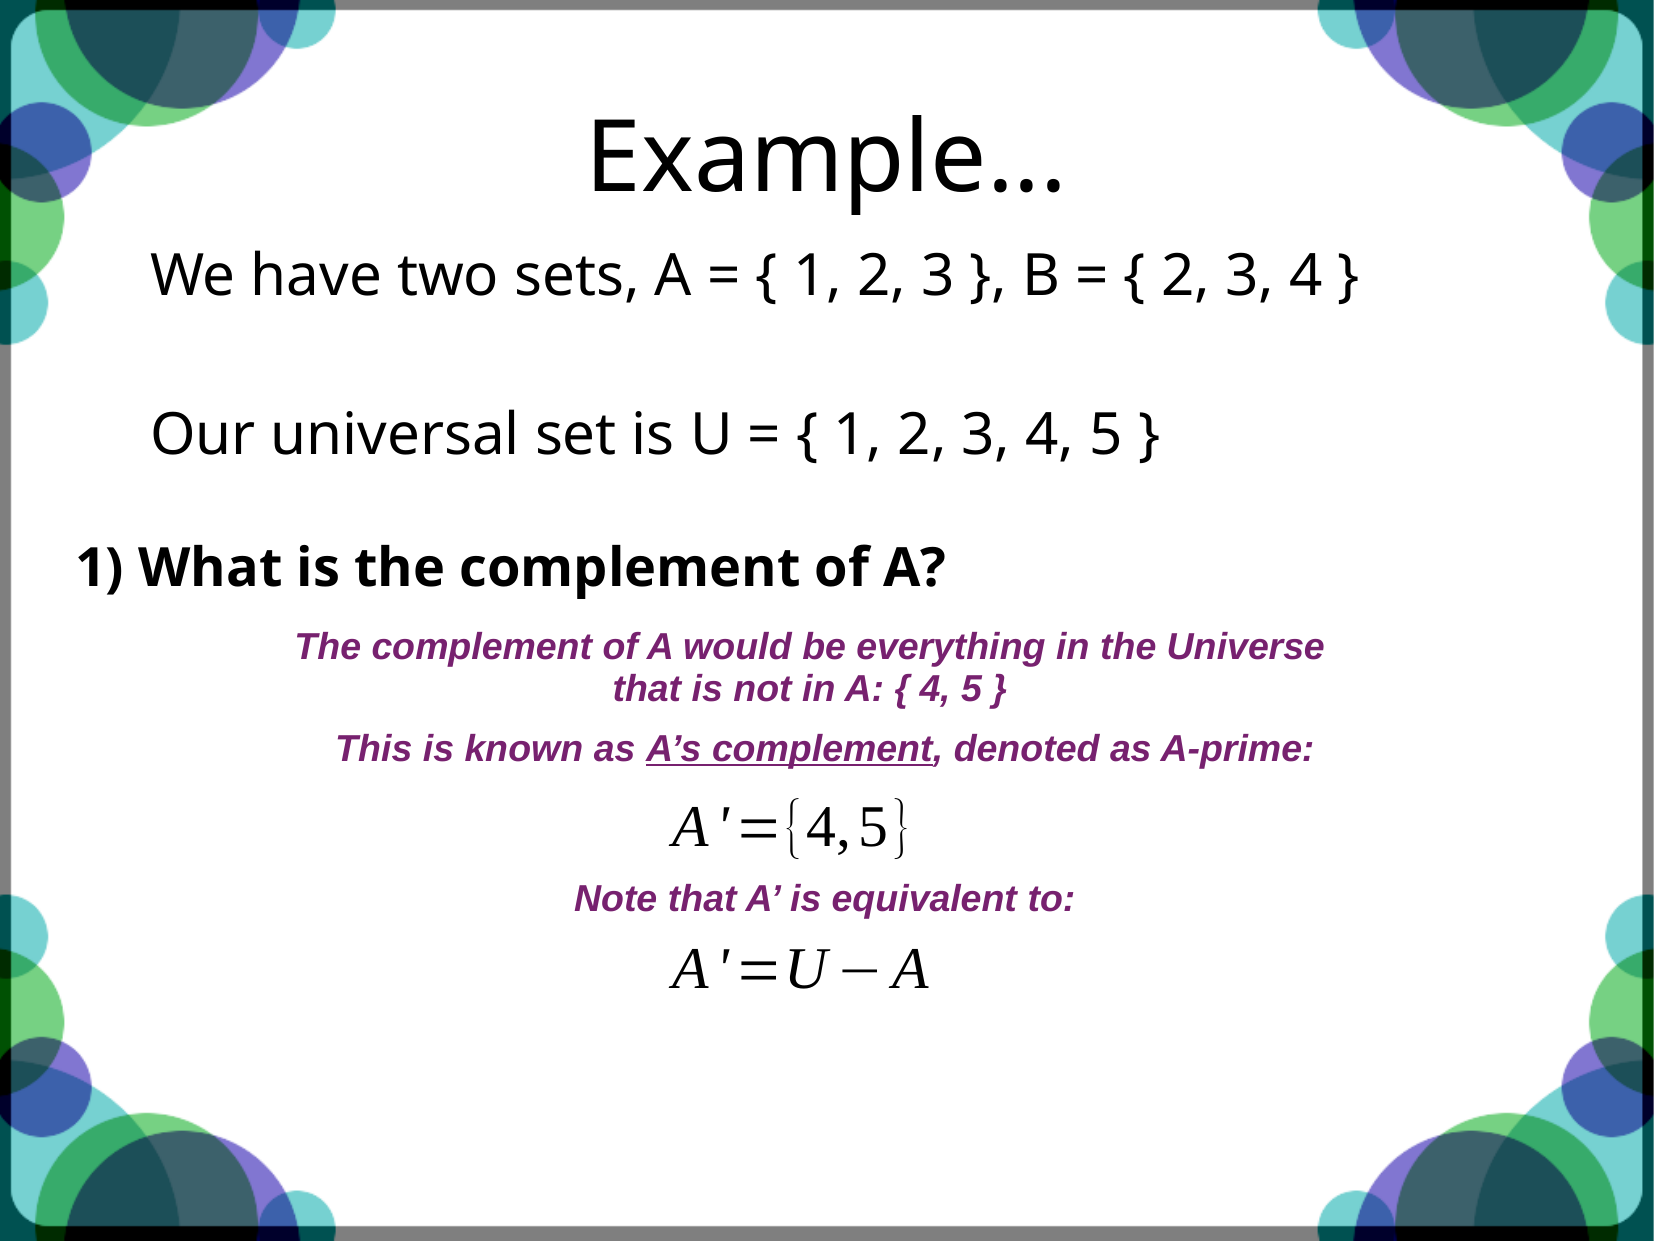

# Example...
We have two sets, A = { 1, 2, 3 }, B = { 2, 3, 4 }
Our universal set is U = { 1, 2, 3, 4, 5 }
 What is the complement of A?
The complement of A would be everything in the Universe that is not in A: { 4, 5 }
This is known as A’s complement, denoted as A-prime:
Note that A’ is equivalent to: